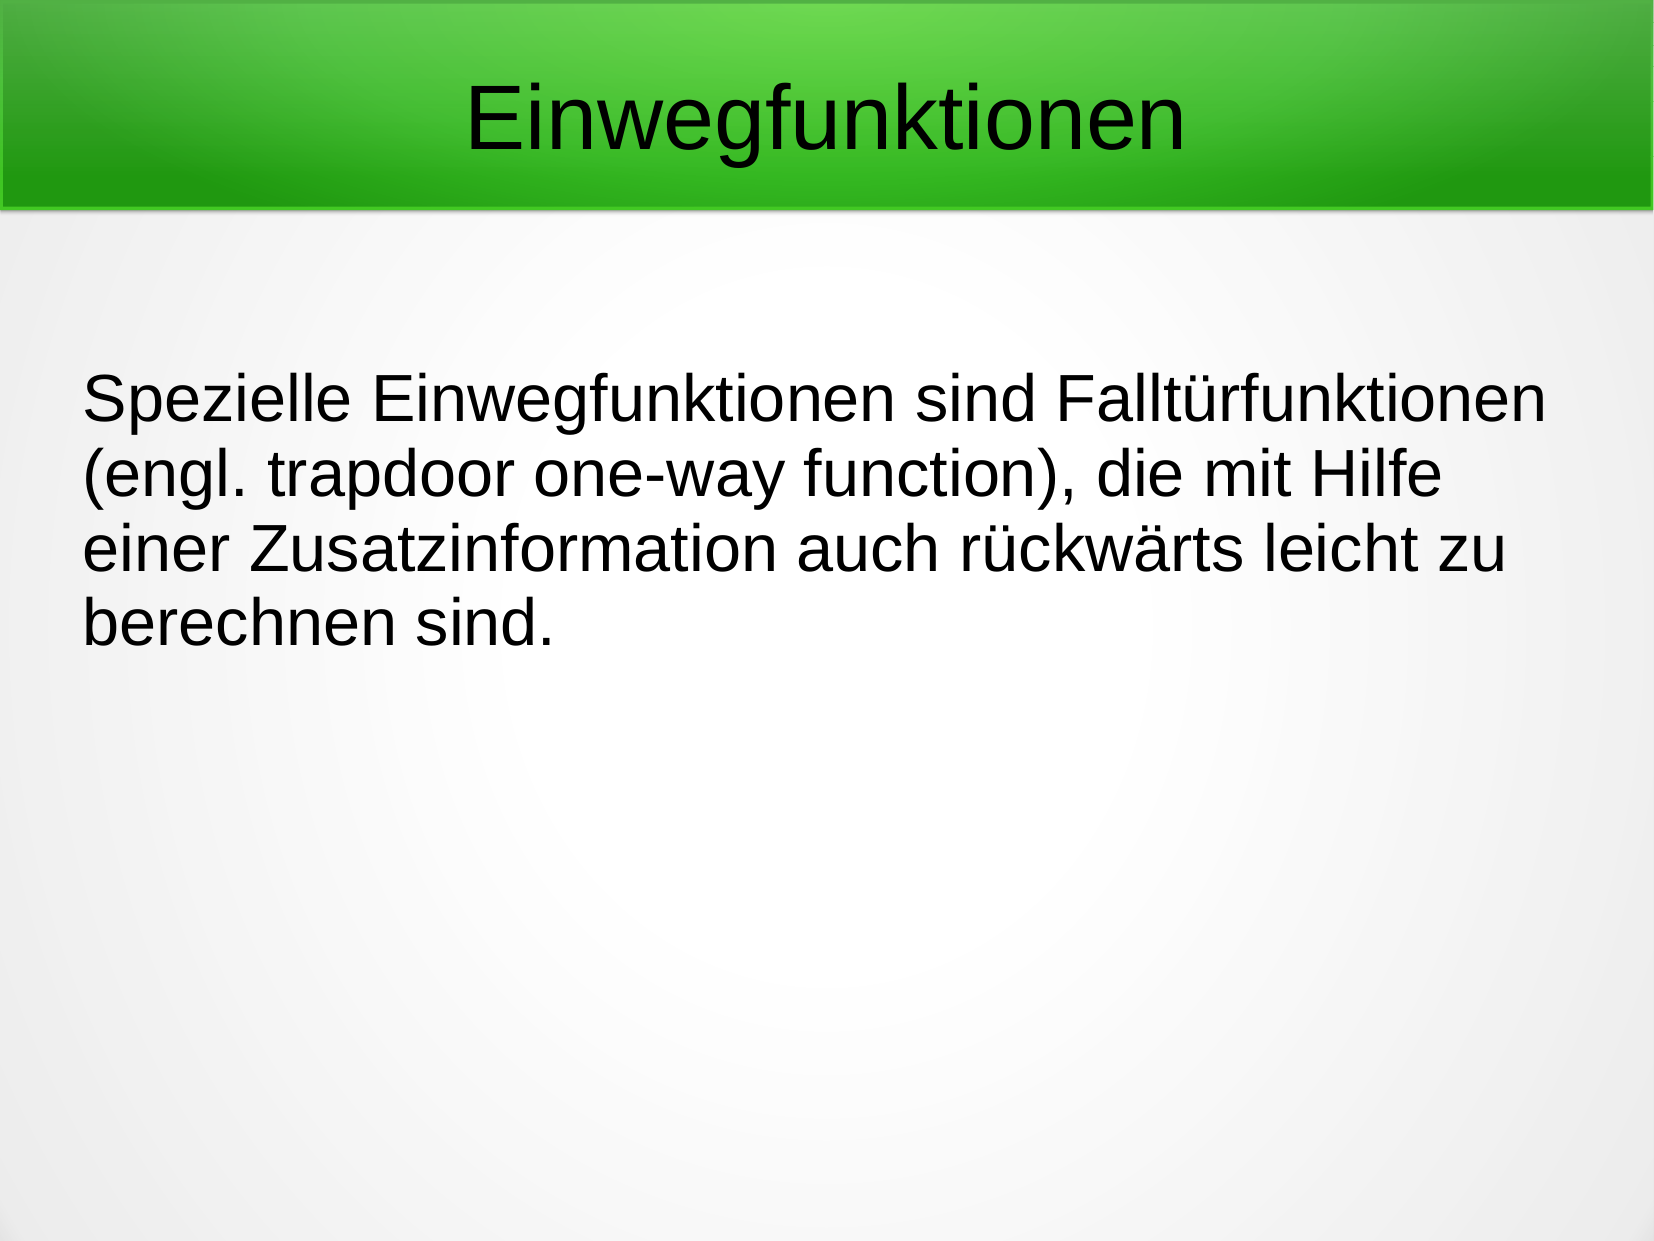

# Einwegfunktionen
Spezielle Einwegfunktionen sind Falltürfunktionen (engl. trapdoor one-way function), die mit Hilfe einer Zusatzinformation auch rückwärts leicht zu berechnen sind.